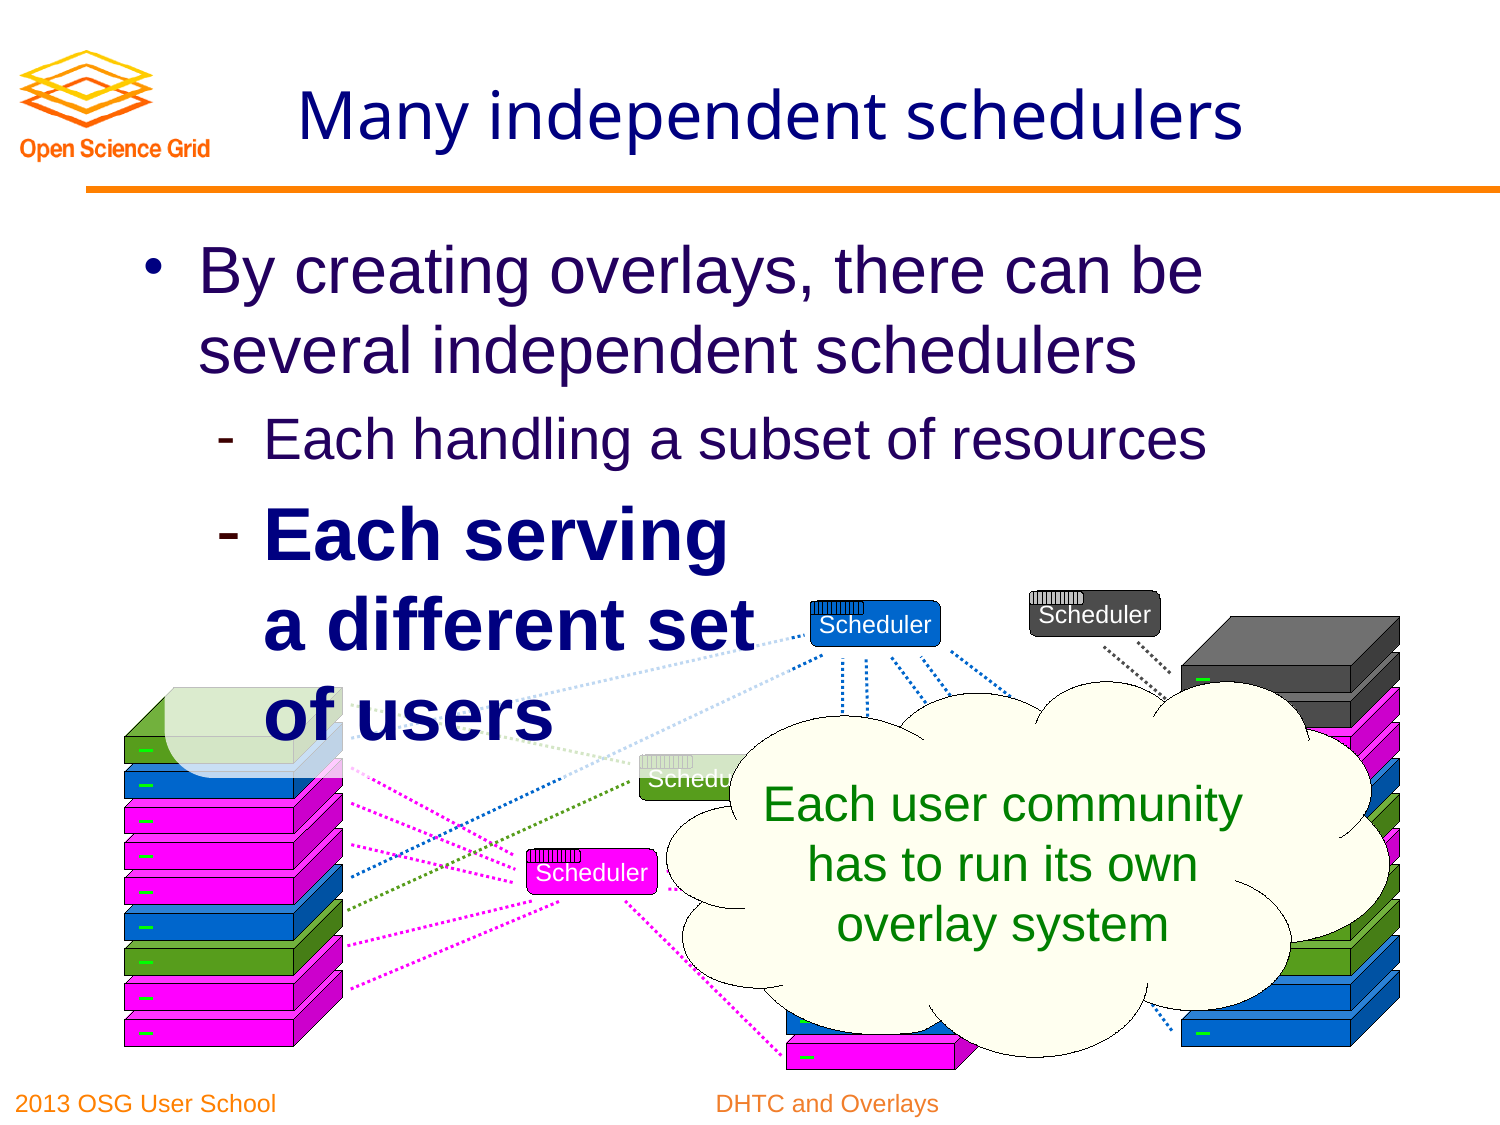

# Many independent schedulers
By creating overlays, there can be
several independent schedulers
Each handling a subset of resources
Each serving
a different set
of users
Scheduler
Scheduler
Each user community
has to run its own
overlay system
Scheduler
Scheduler